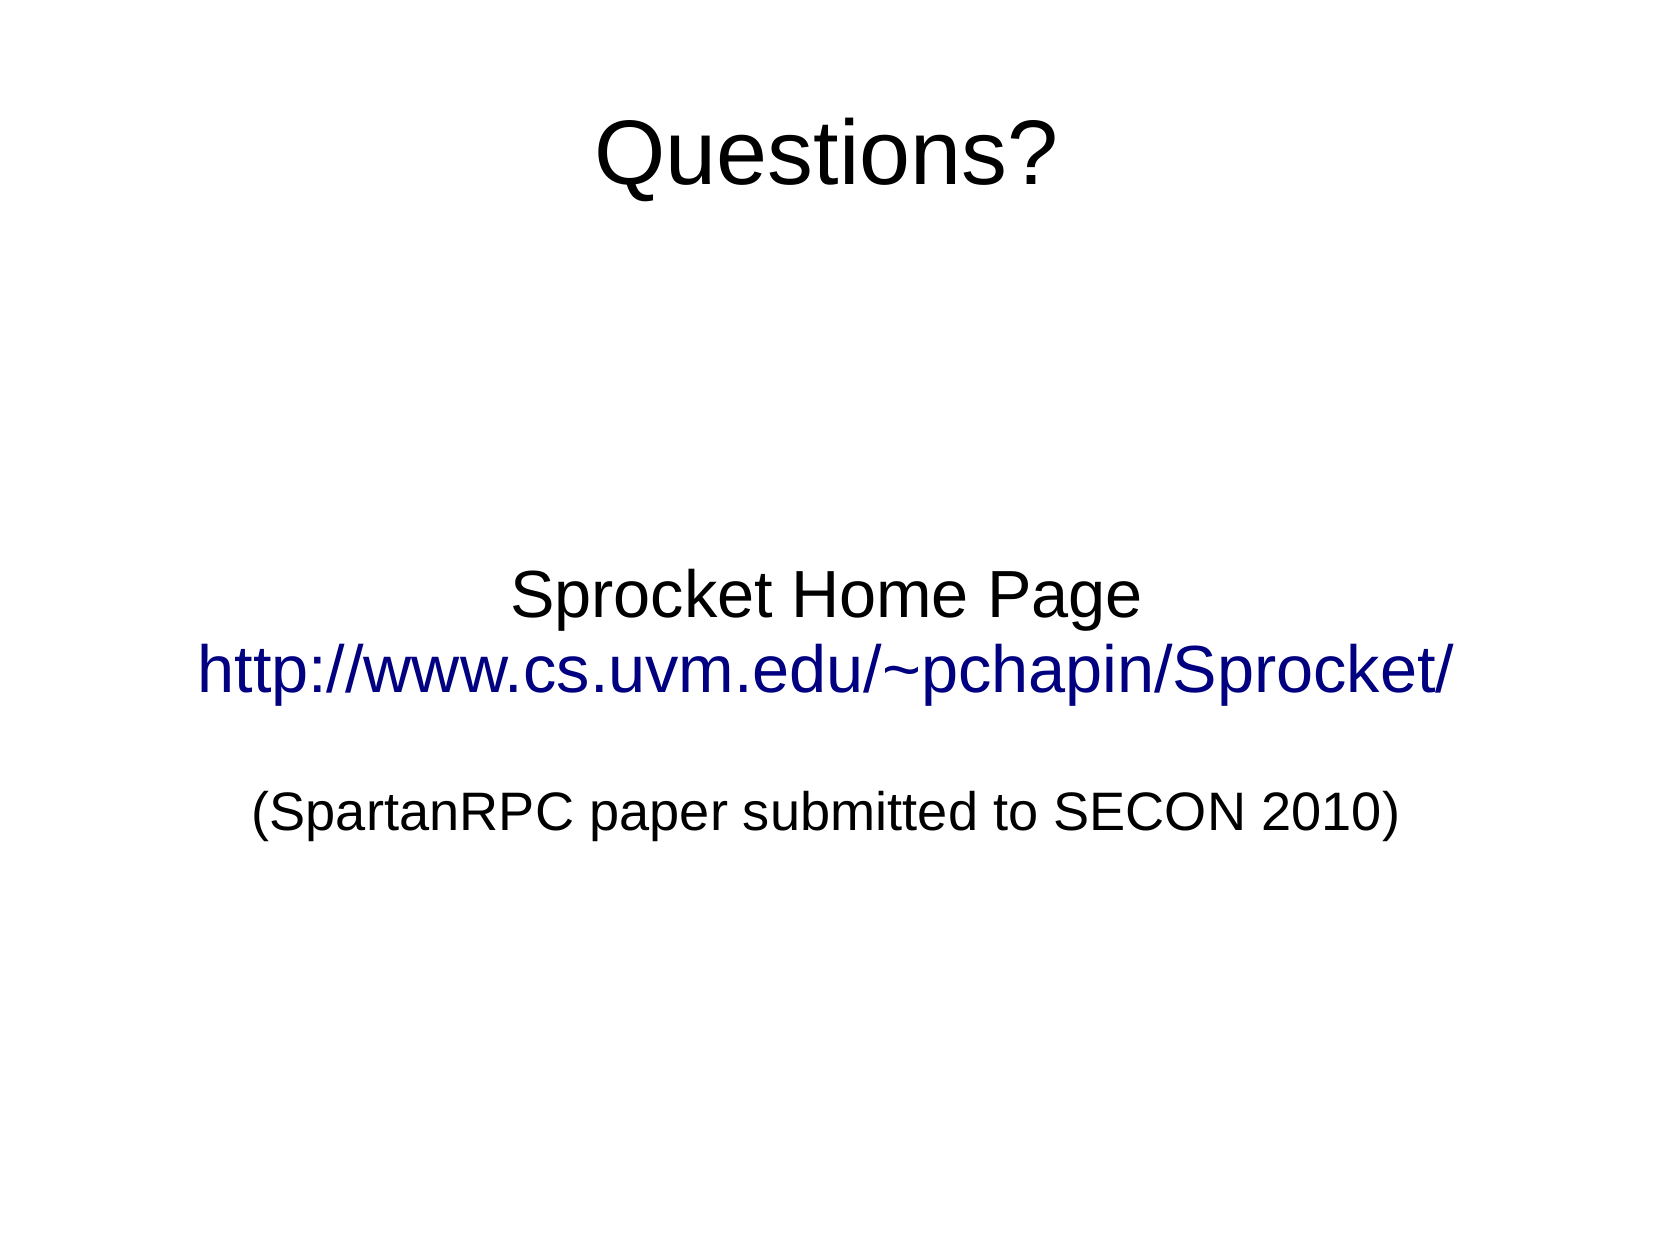

# Questions?
Sprocket Home Page
http://www.cs.uvm.edu/~pchapin/Sprocket/
(SpartanRPC paper submitted to SECON 2010)